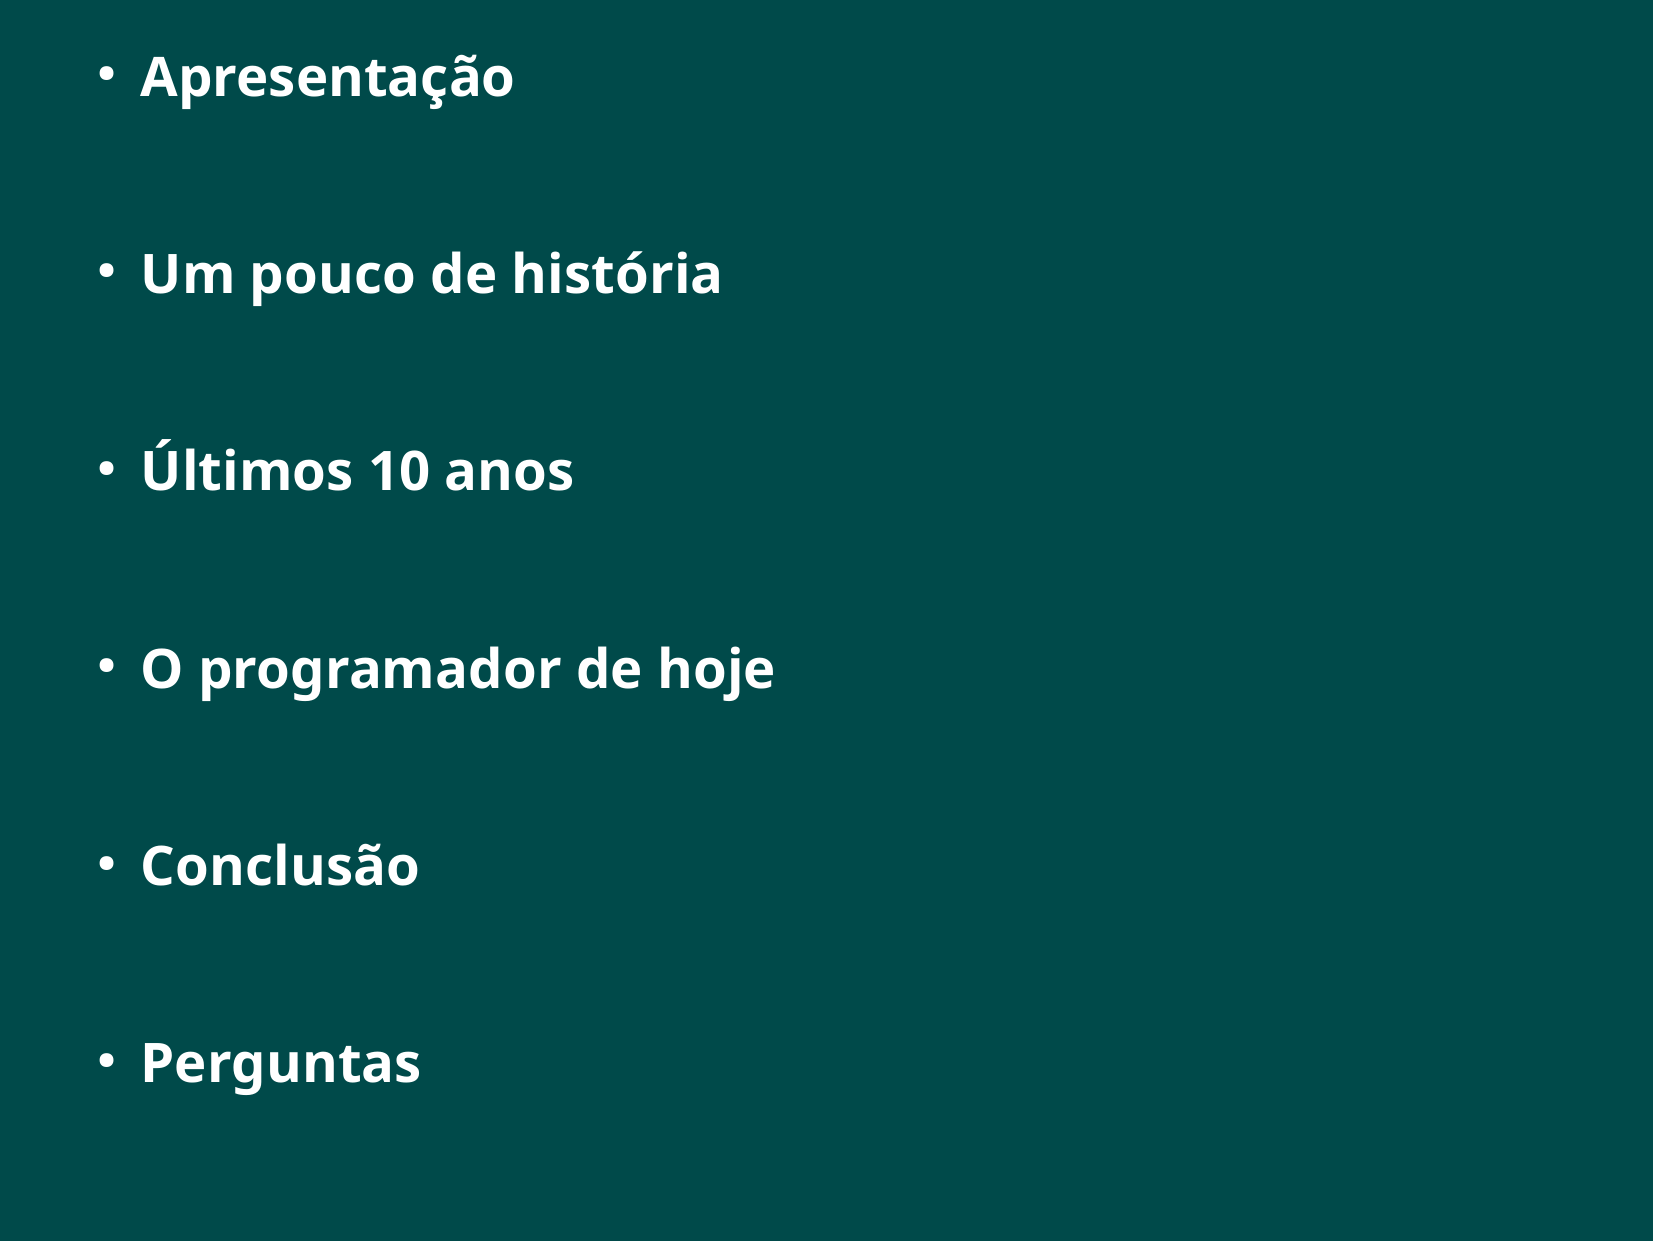

# Apresentação
Um pouco de história
Últimos 10 anos
O programador de hoje
Conclusão
Perguntas